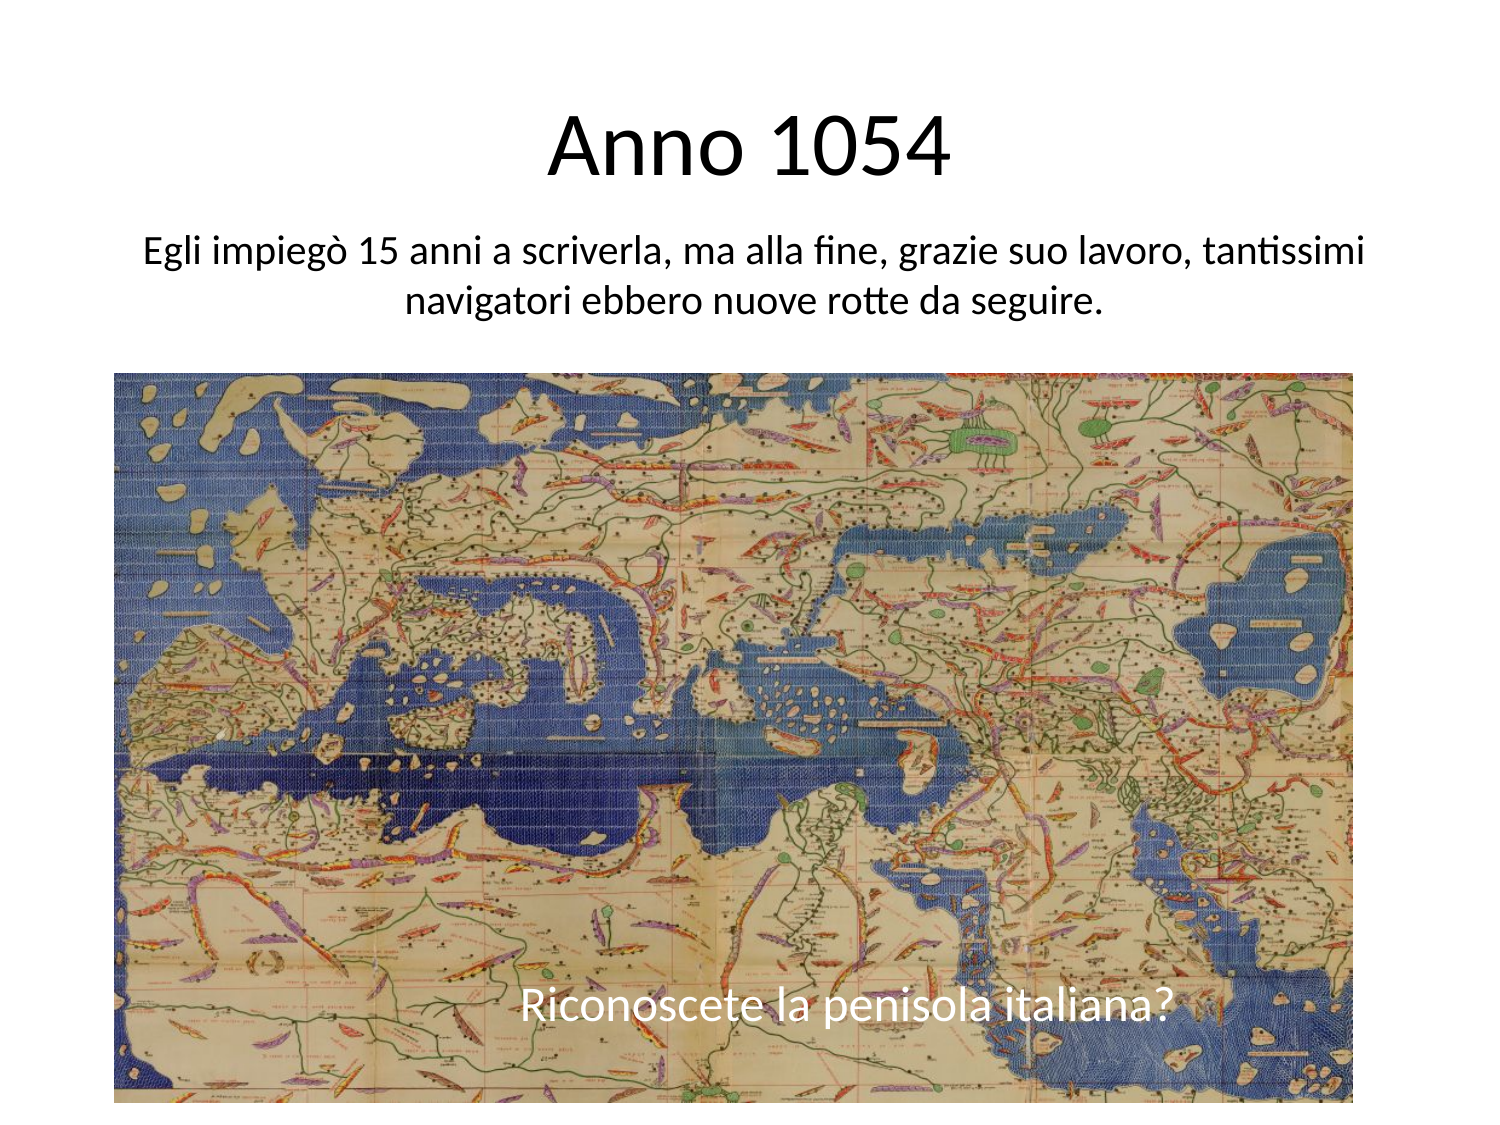

# Anno 1054
Egli impiegò 15 anni a scriverla, ma alla fine, grazie suo lavoro, tantissimi navigatori ebbero nuove rotte da seguire.
Riconoscete la penisola italiana?